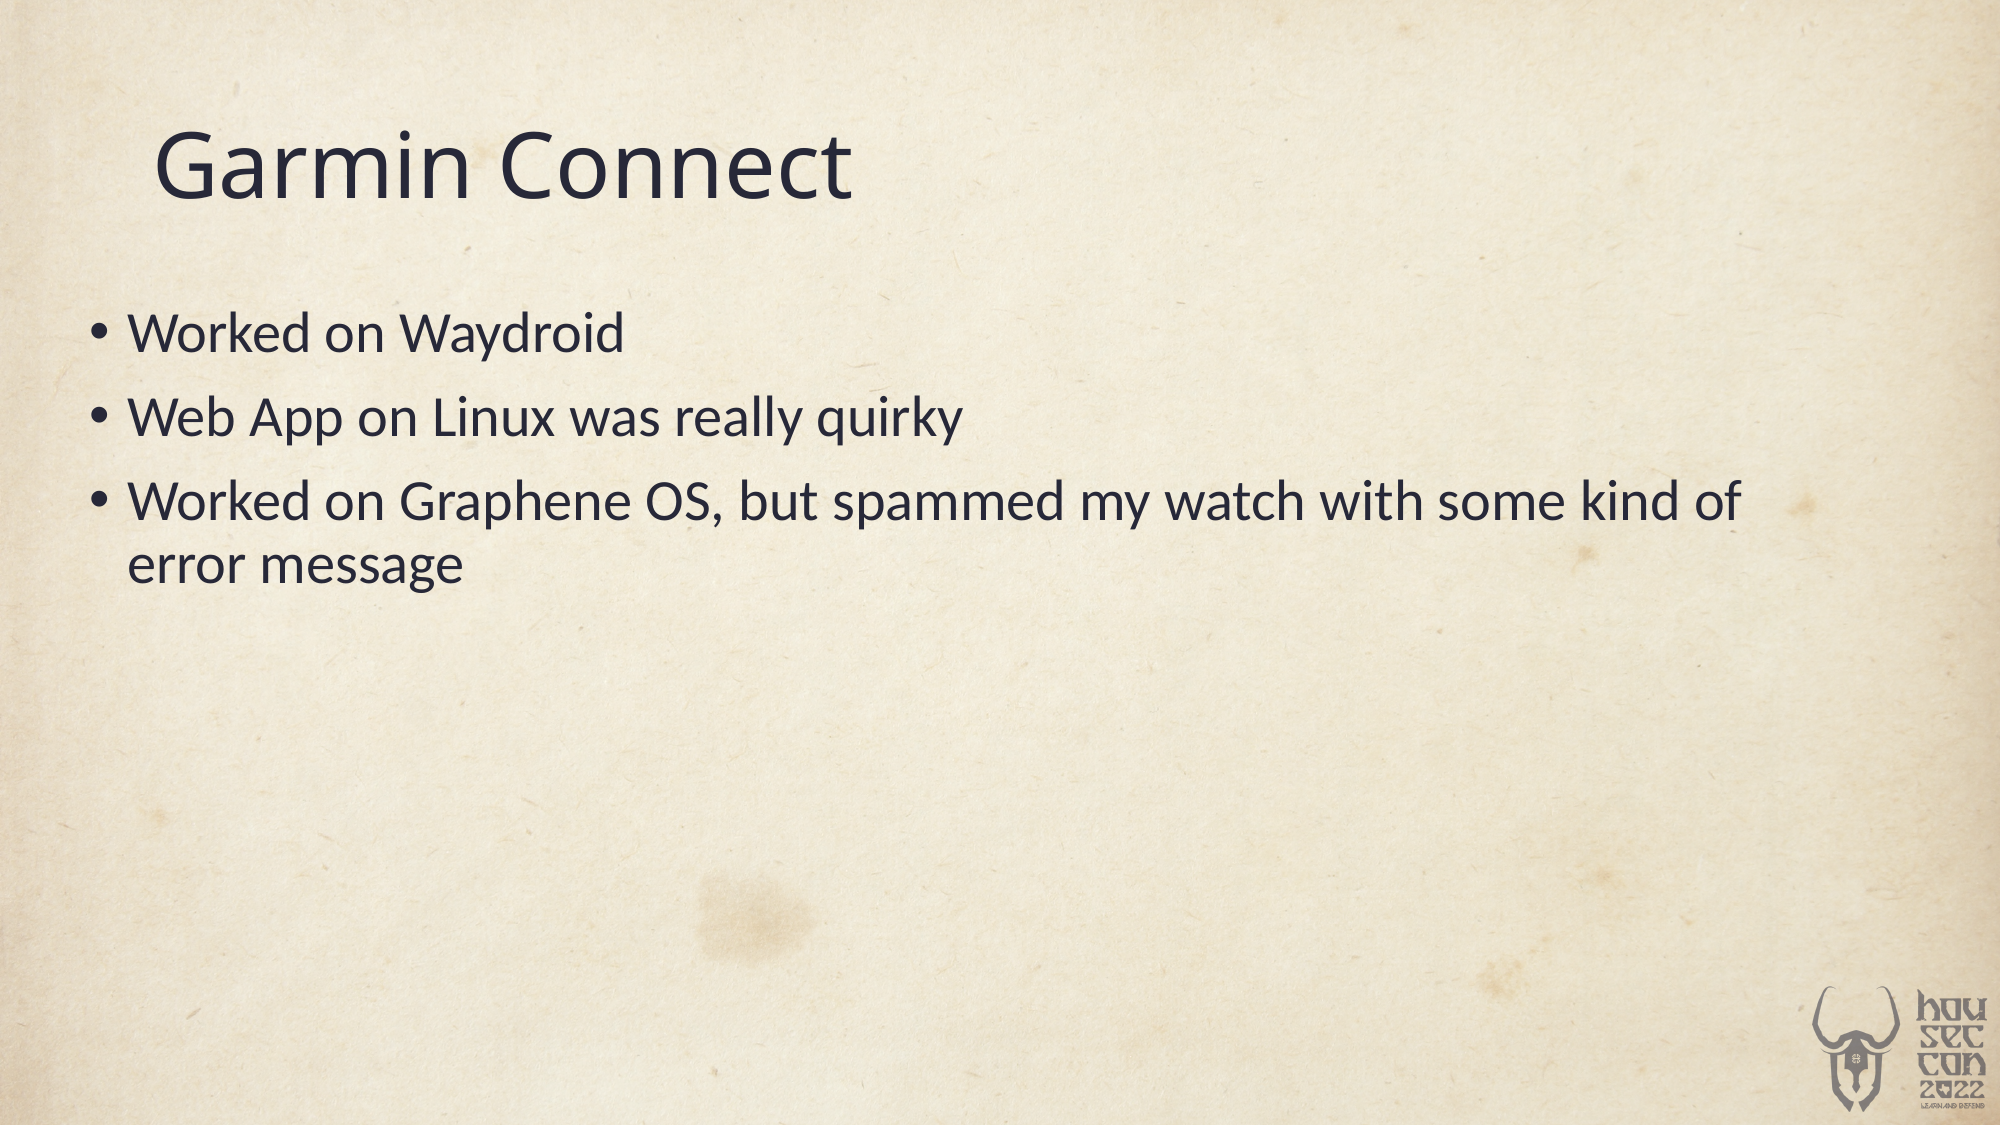

Garmin Connect
Worked on Waydroid
Web App on Linux was really quirky
Worked on Graphene OS, but spammed my watch with some kind of error message